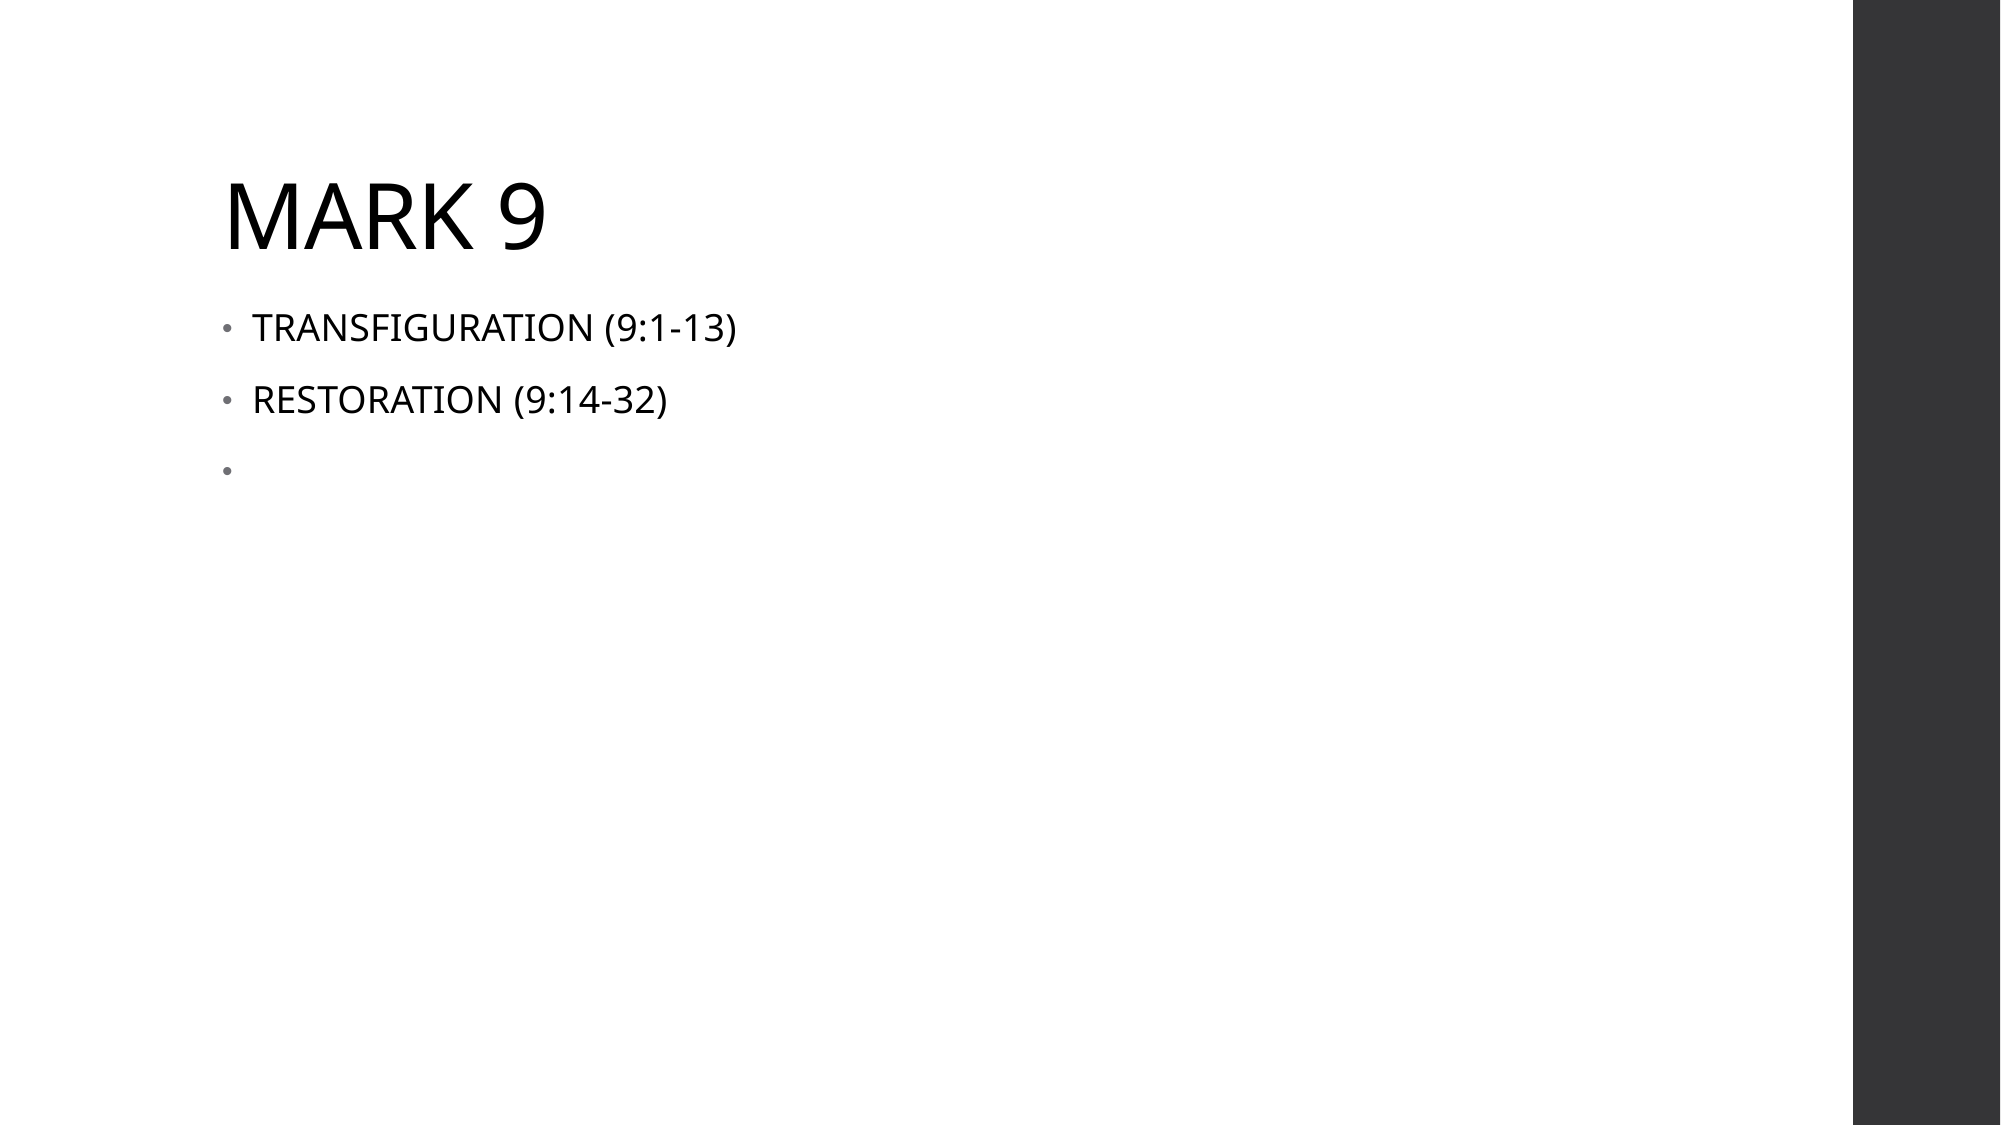

# MARK 9
TRANSFIGURATION (9:1-13)
RESTORATION (9:14-32)